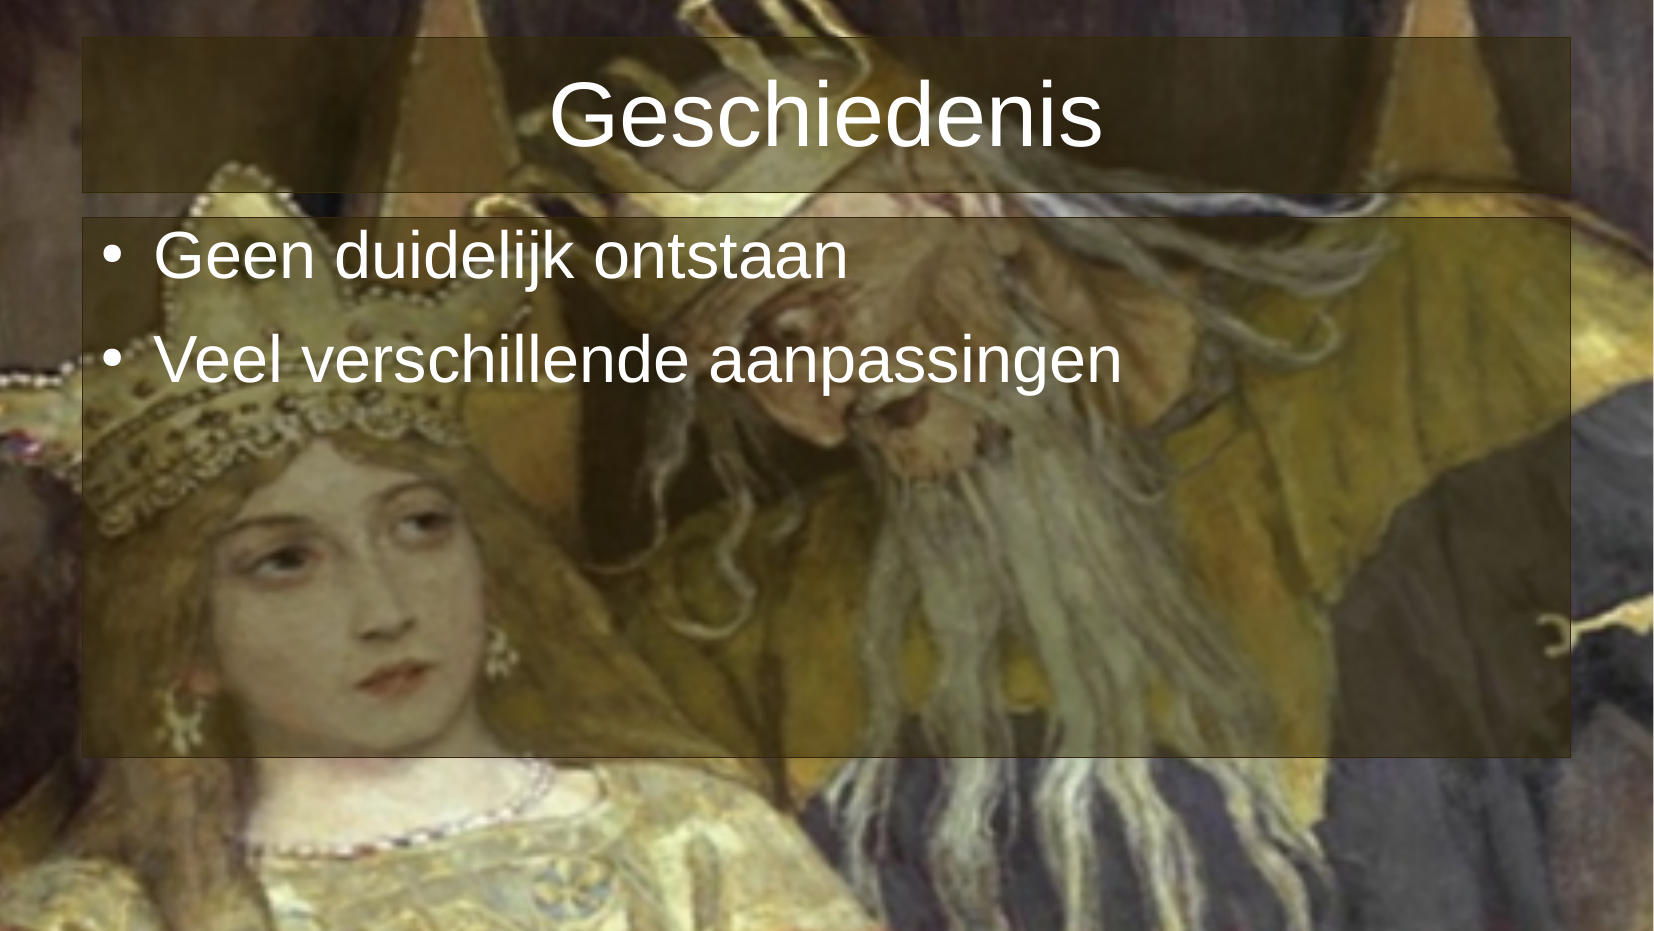

# Geschiedenis
Geen duidelijk ontstaan
Veel verschillende aanpassingen